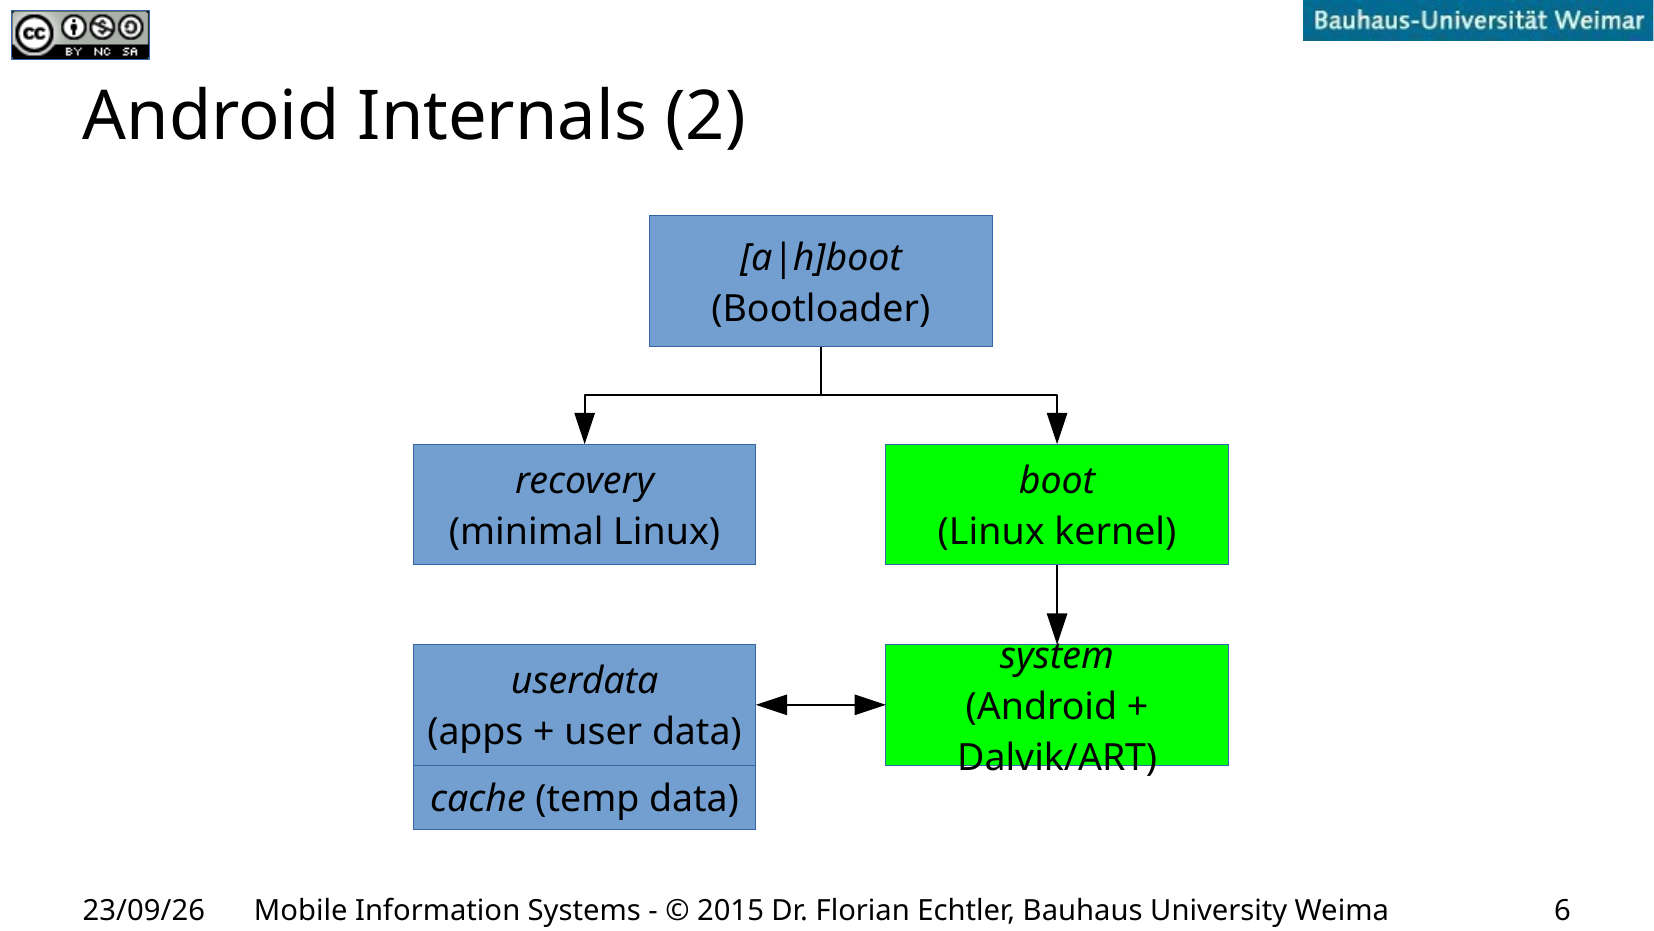

# Android Internals (2)
[a|h]boot
(Bootloader)
recovery
(minimal Linux)
boot
(Linux kernel)
userdata
(apps + user data)
system
(Android +
Dalvik/ART)
cache (temp data)
Mobile Information Systems - © 2015 Dr. Florian Echtler, Bauhaus University Weimar
6